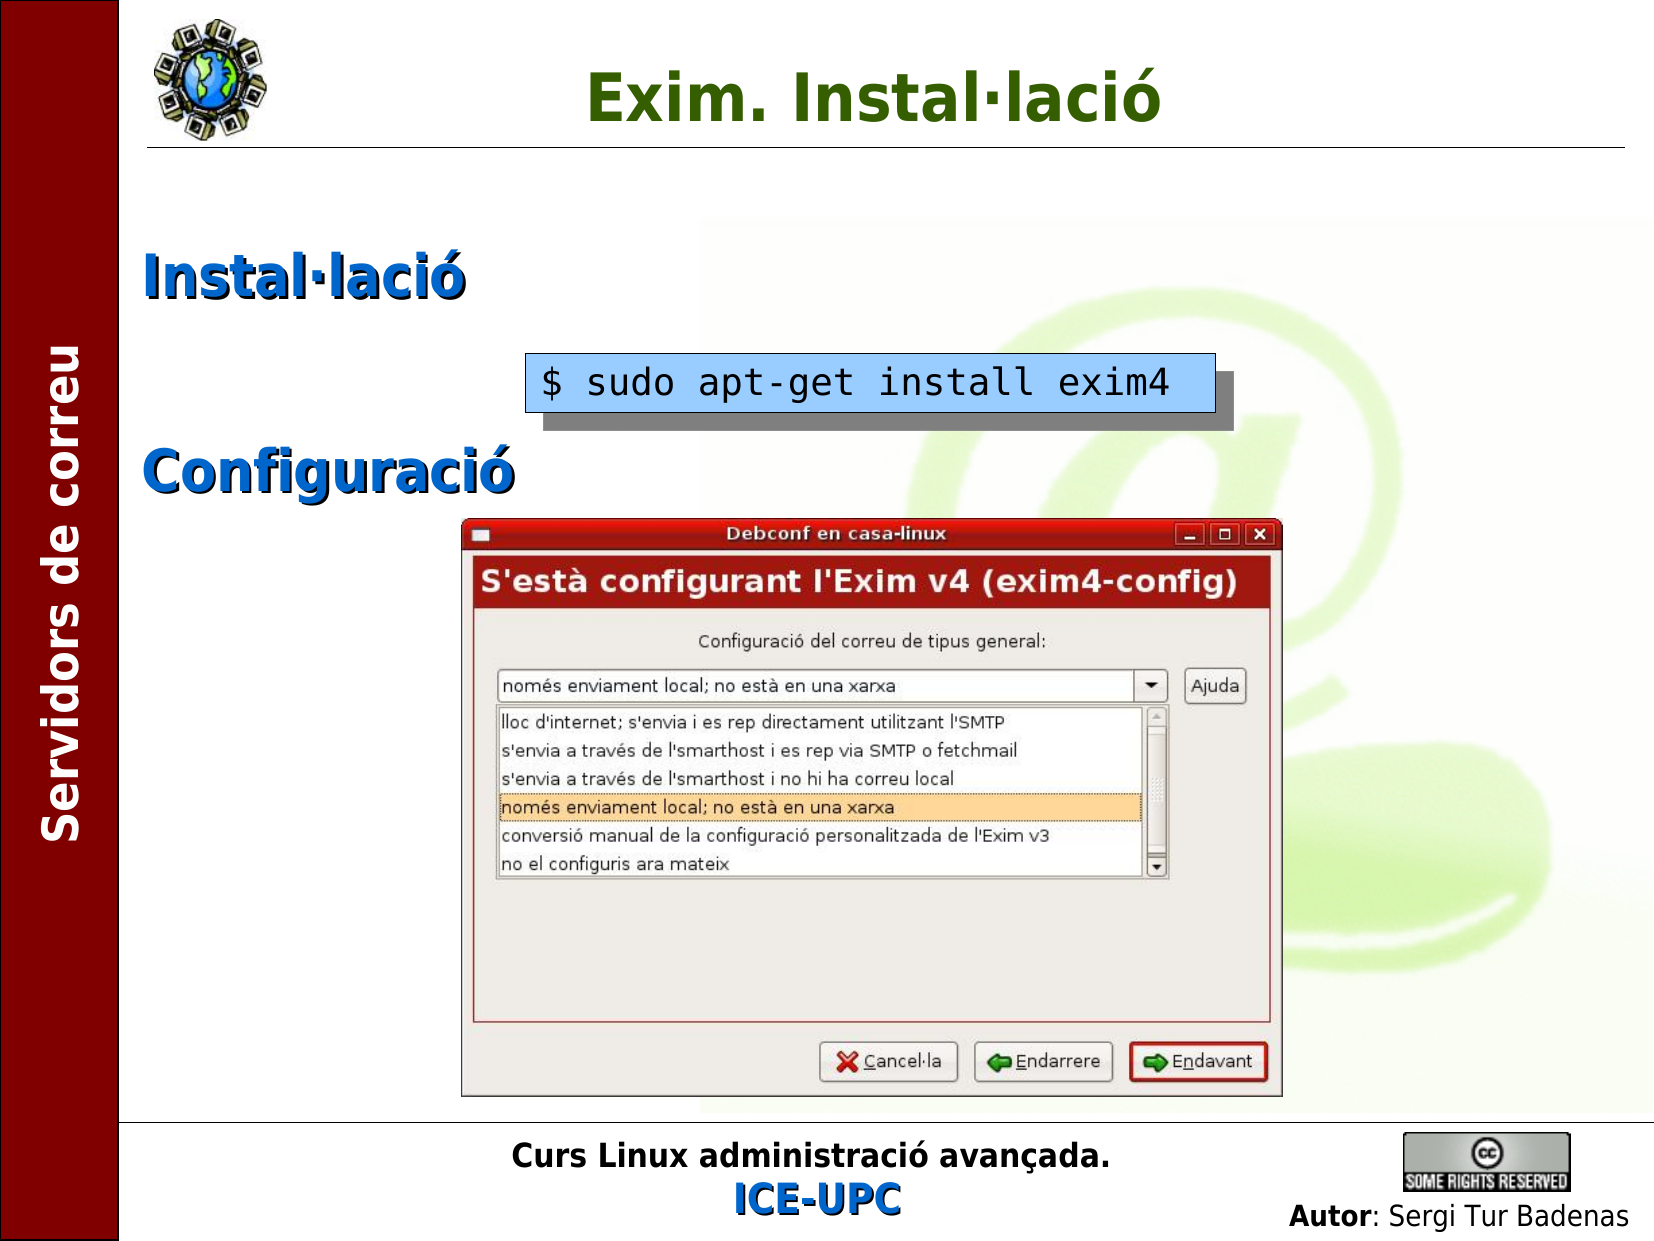

# Exim. Instal·lació
Instal·lació
Configuració
$ sudo apt-get install exim4